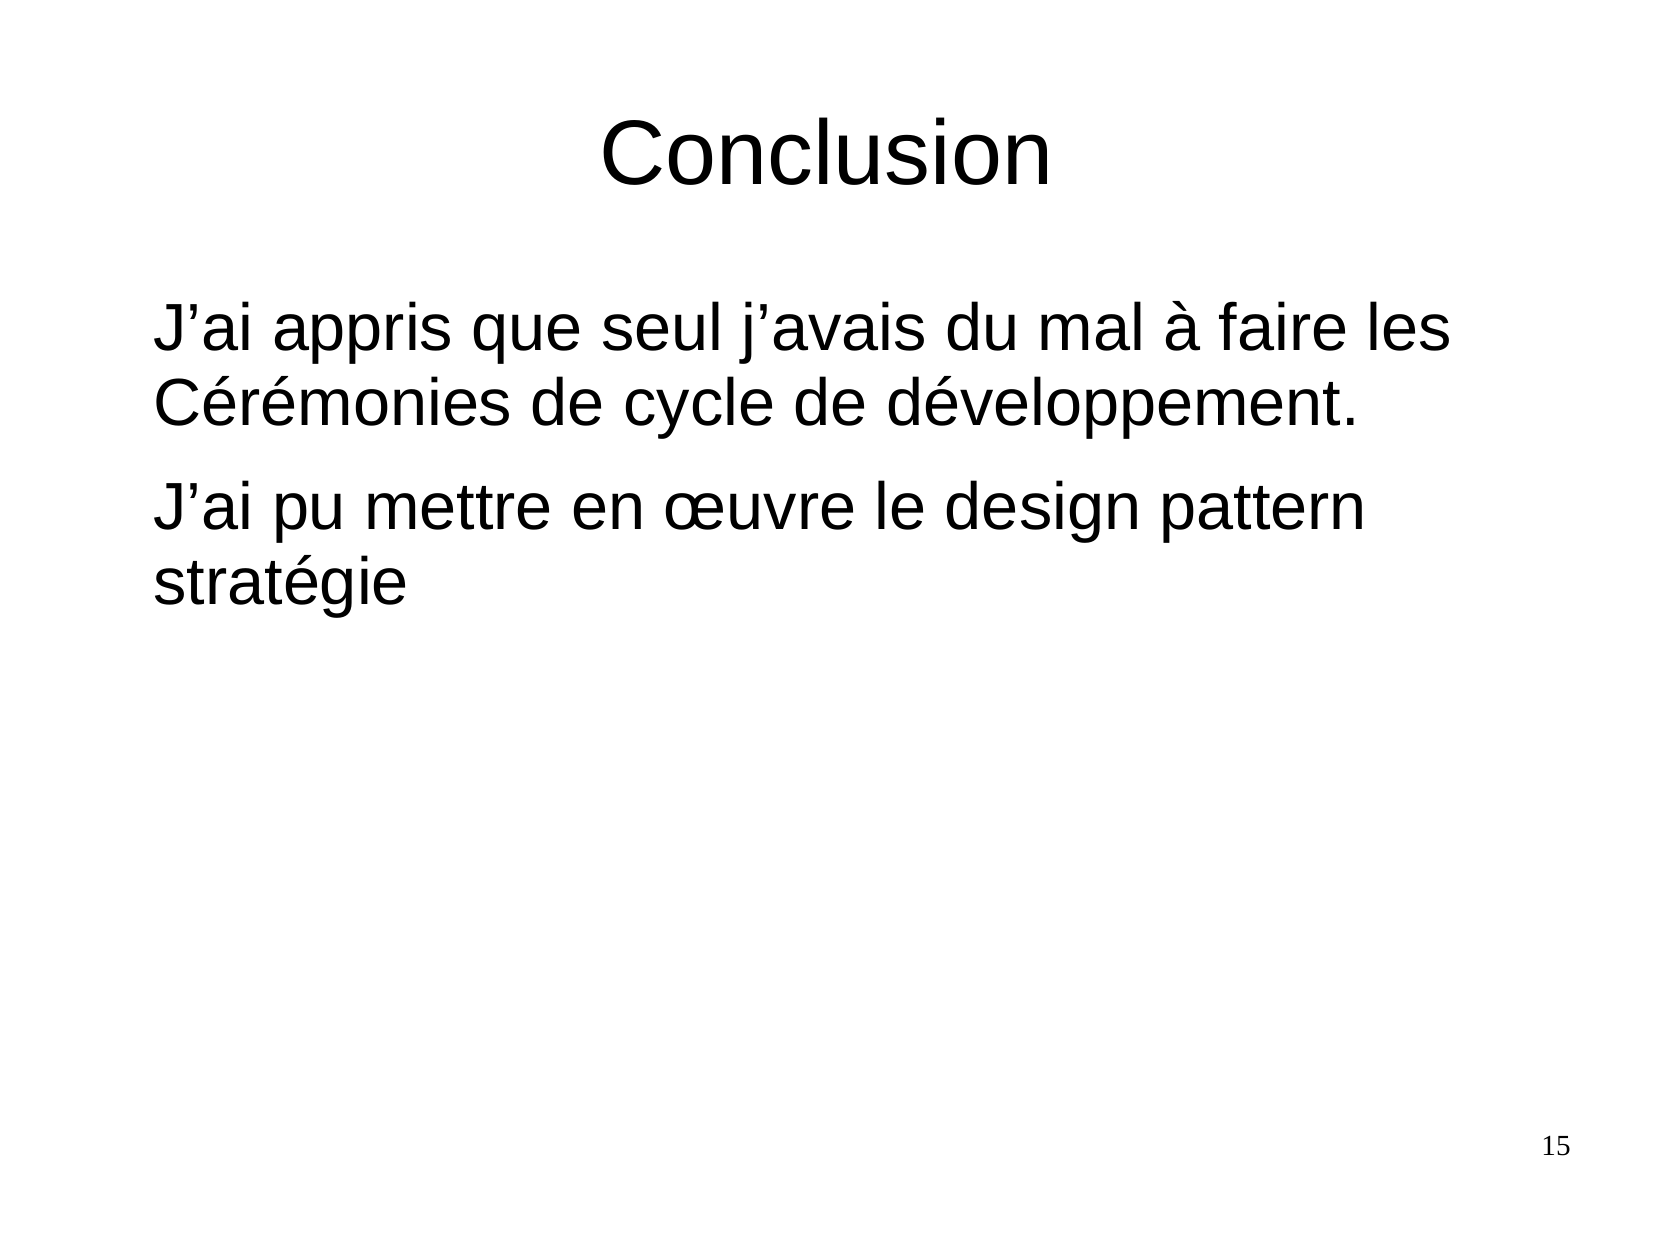

# Conclusion
J’ai appris que seul j’avais du mal à faire les Cérémonies de cycle de développement.
J’ai pu mettre en œuvre le design pattern stratégie
15